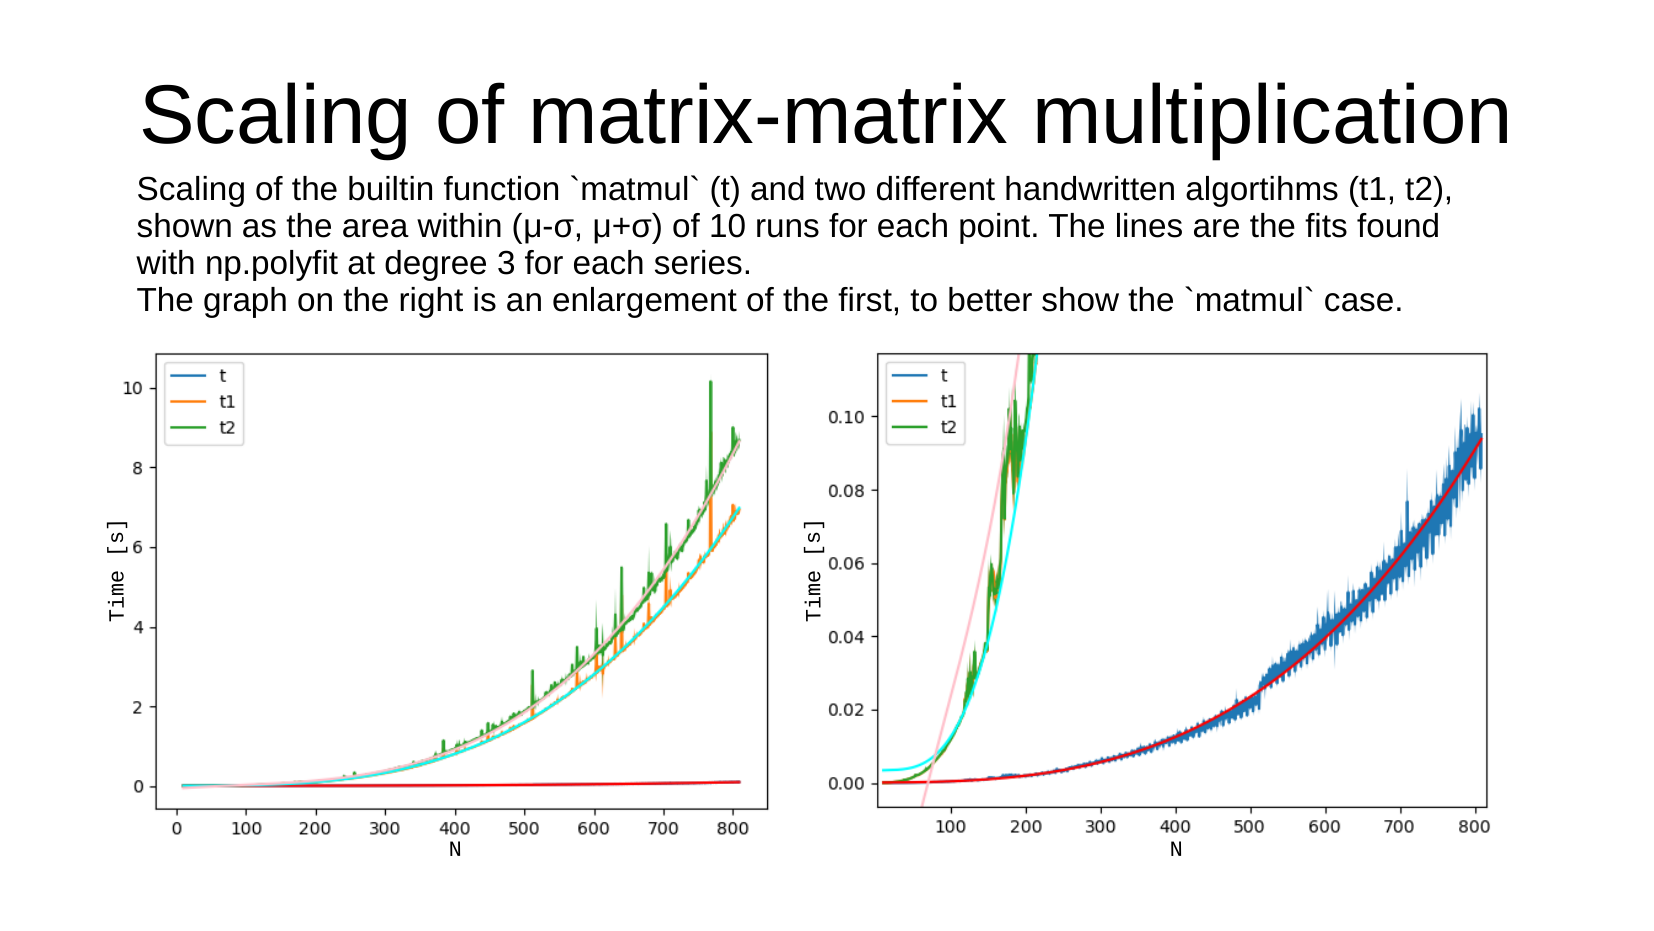

# Scaling of matrix-matrix multiplication
Scaling of the builtin function `matmul` (t) and two different handwritten algortihms (t1, t2), shown as the area within (μ-σ, μ+σ) of 10 runs for each point. The lines are the fits found with np.polyfit at degree 3 for each series.
The graph on the right is an enlargement of the first, to better show the `matmul` case.
Time [s]
Time [s]
N
N